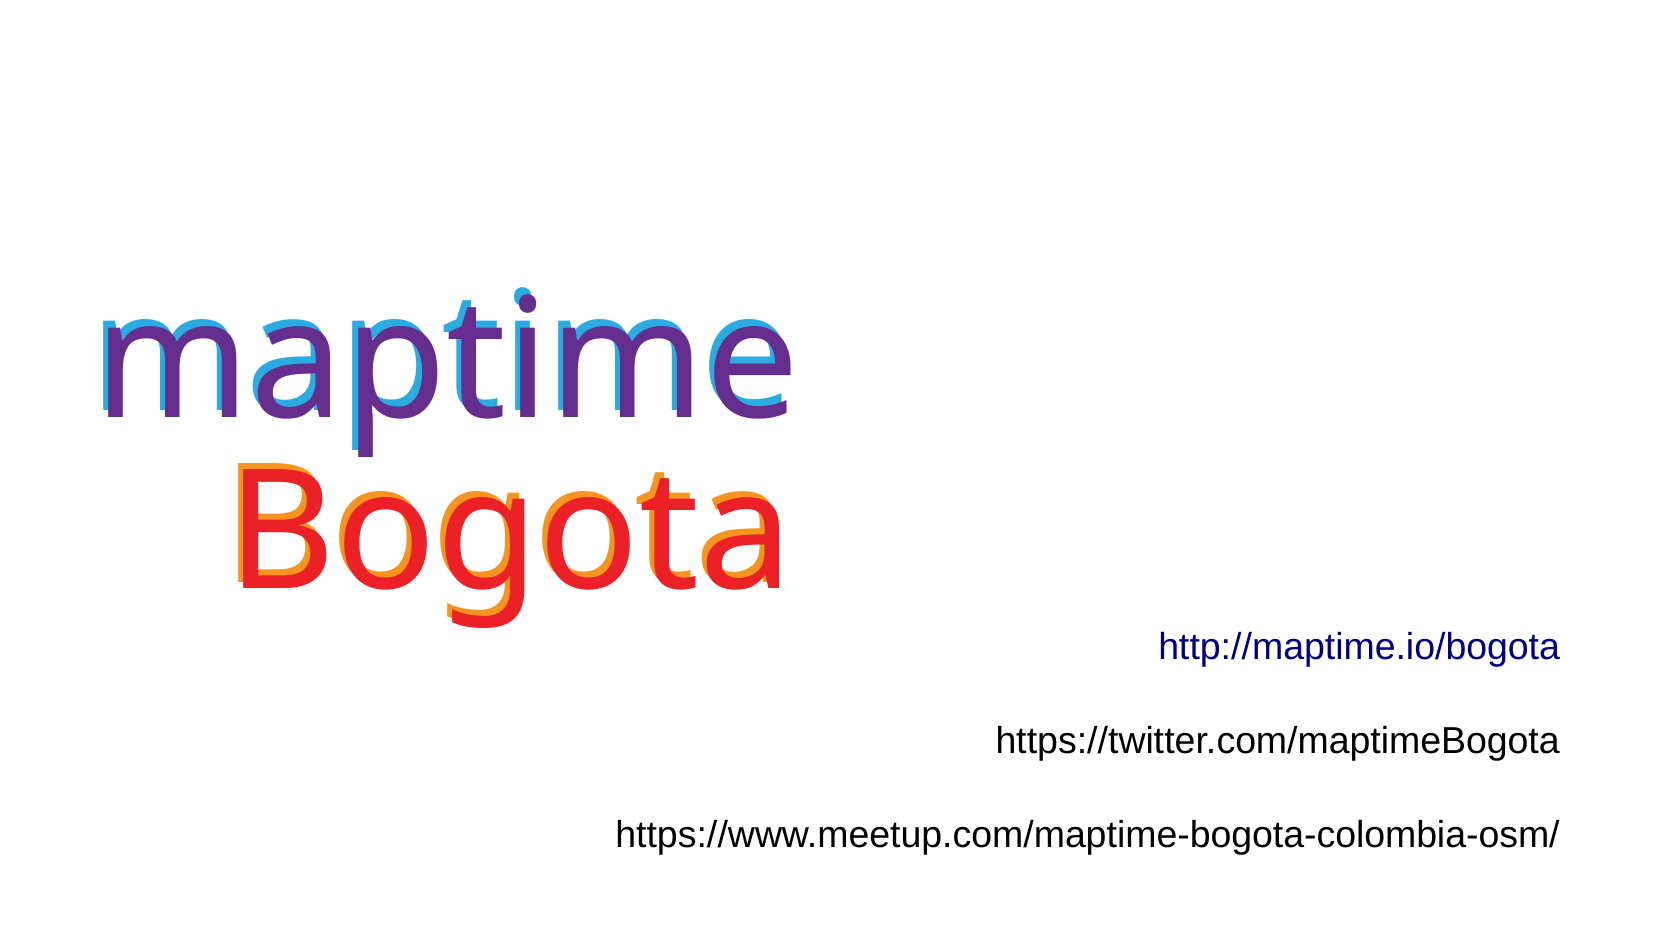

maptime
maptime
Bogota
Bogota
http://maptime.io/bogota
https://twitter.com/maptimeBogota
https://www.meetup.com/maptime-bogota-colombia-osm/